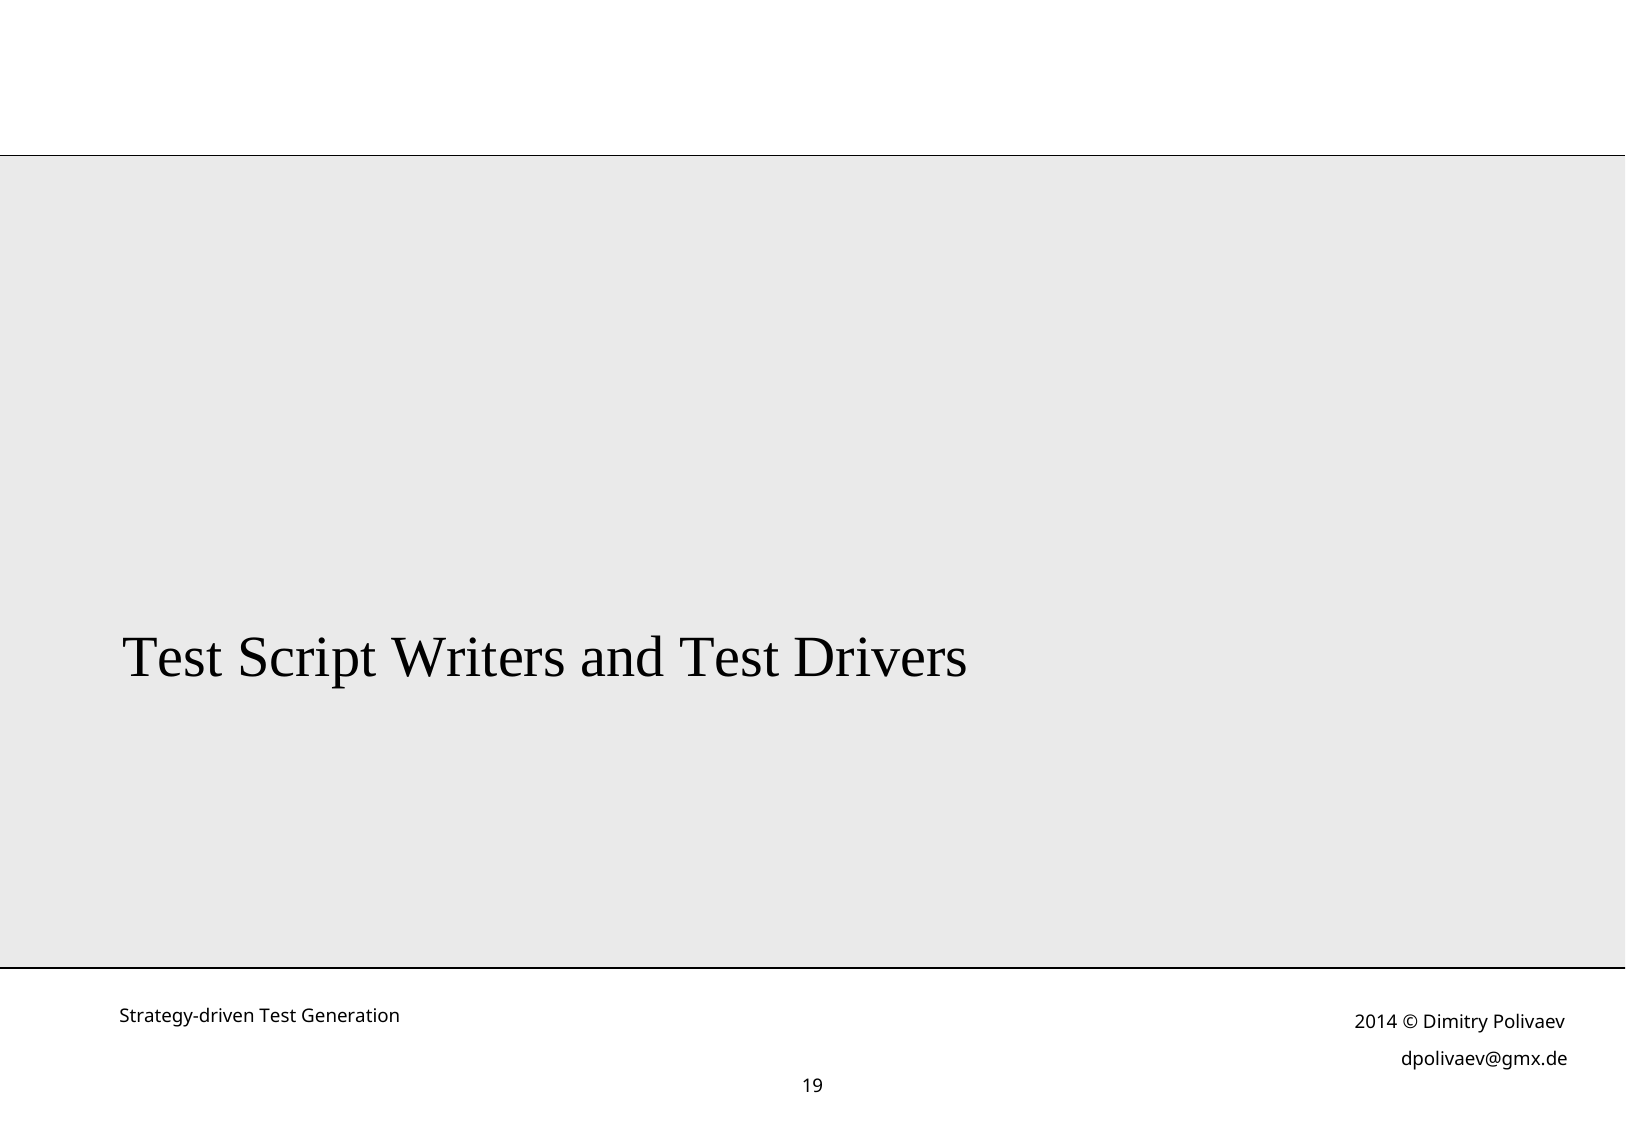

# Test Script Writers and Test Drivers